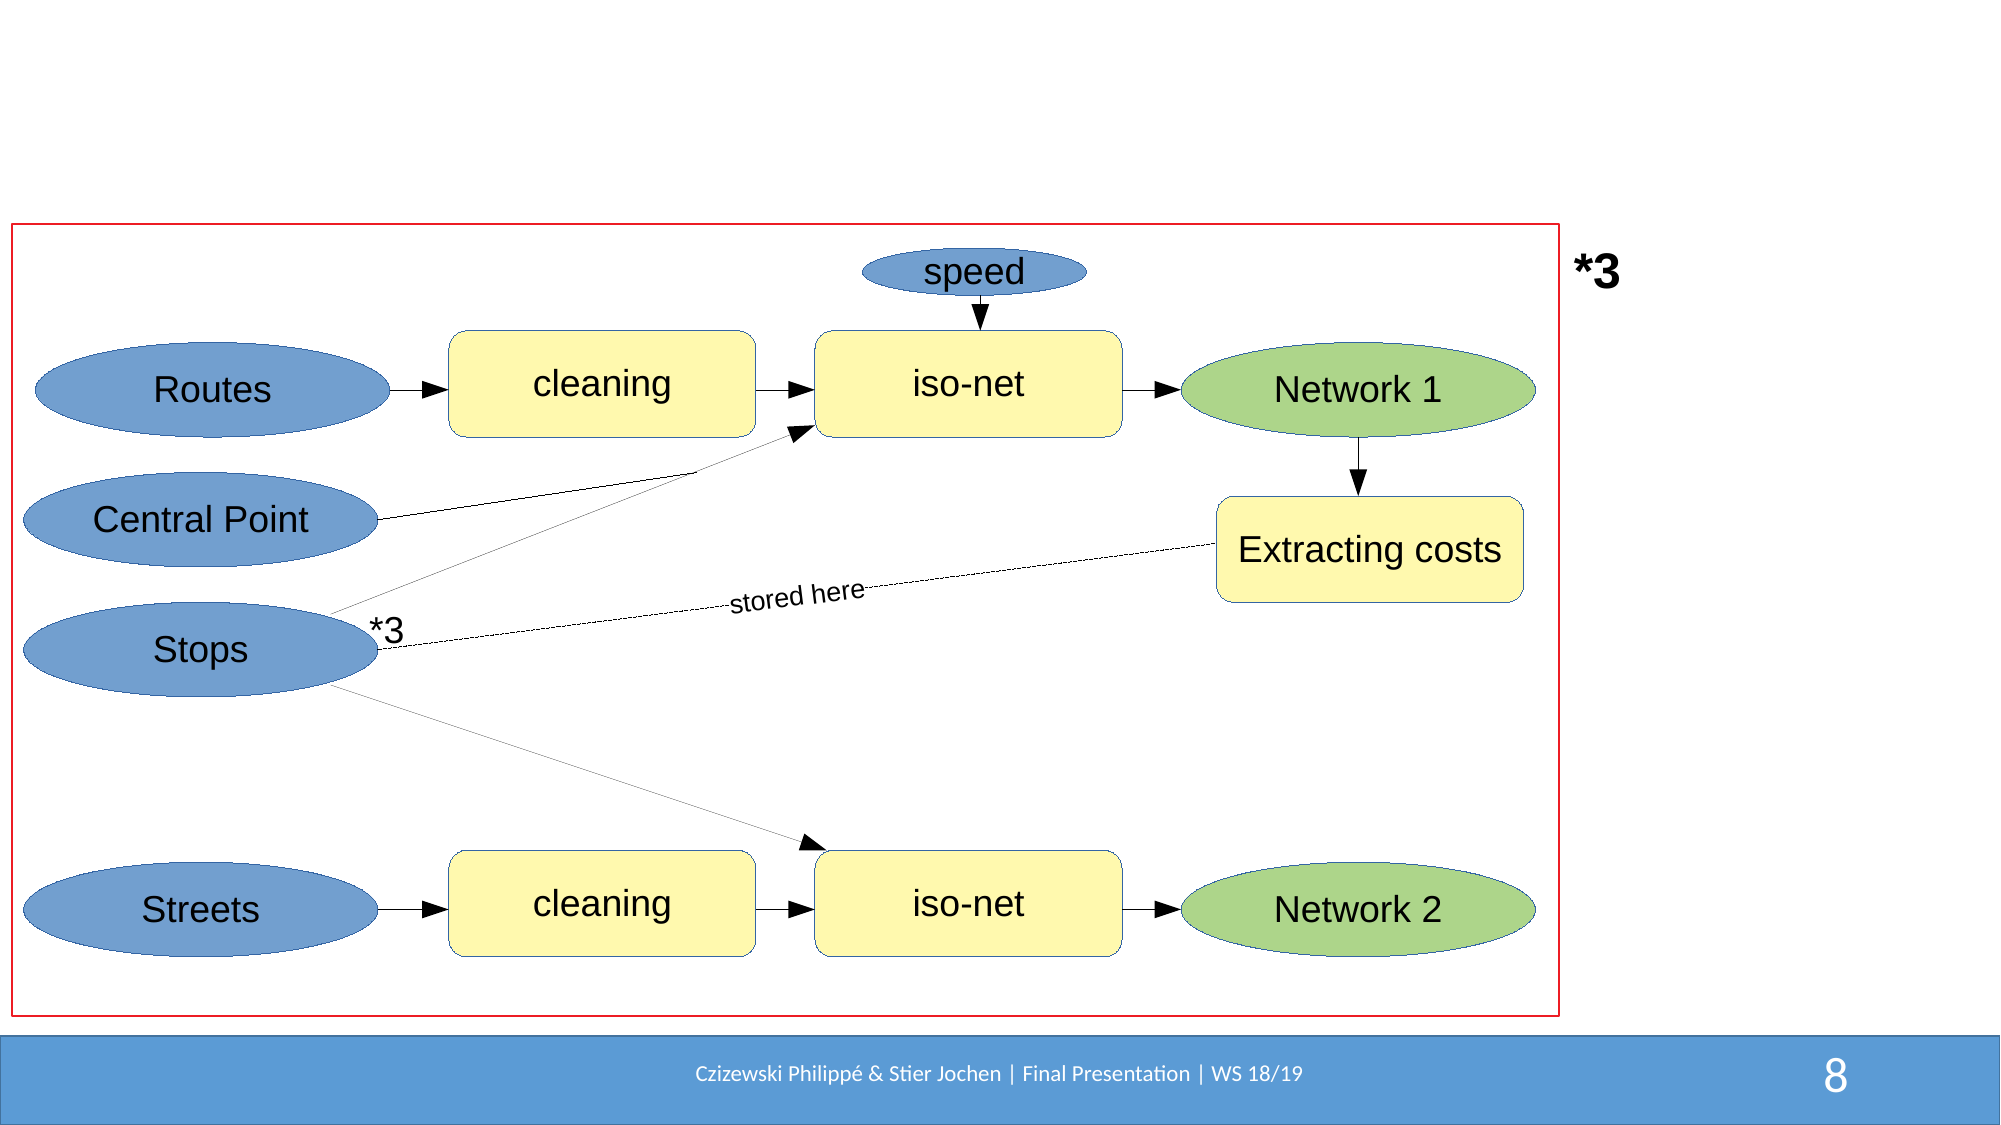

*3
speed
cleaning
iso-net
Routes
Network 1
Central Point
Extracting costs
stored here
Stops
*3
cleaning
iso-net
Streets
Network 2
Czizewski Philippé & Stier Jochen | Final Presentation | WS 18/19